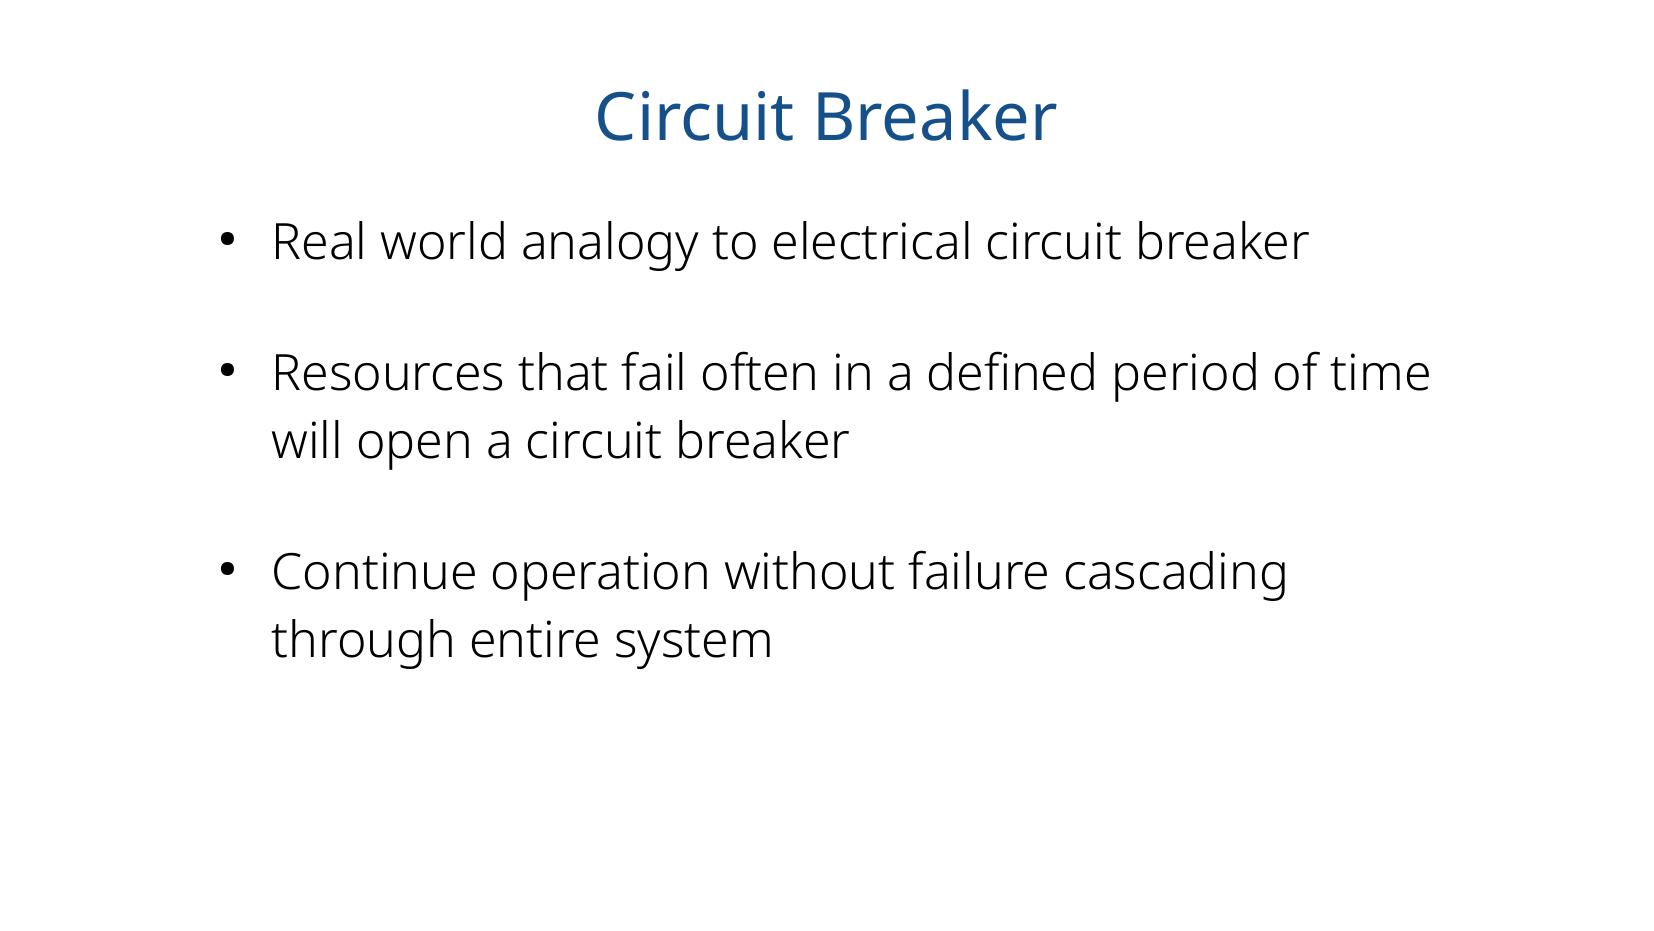

# Circuit Breaker
Real world analogy to electrical circuit breaker
Resources that fail often in a defined period of time will open a circuit breaker
Continue operation without failure cascading through entire system